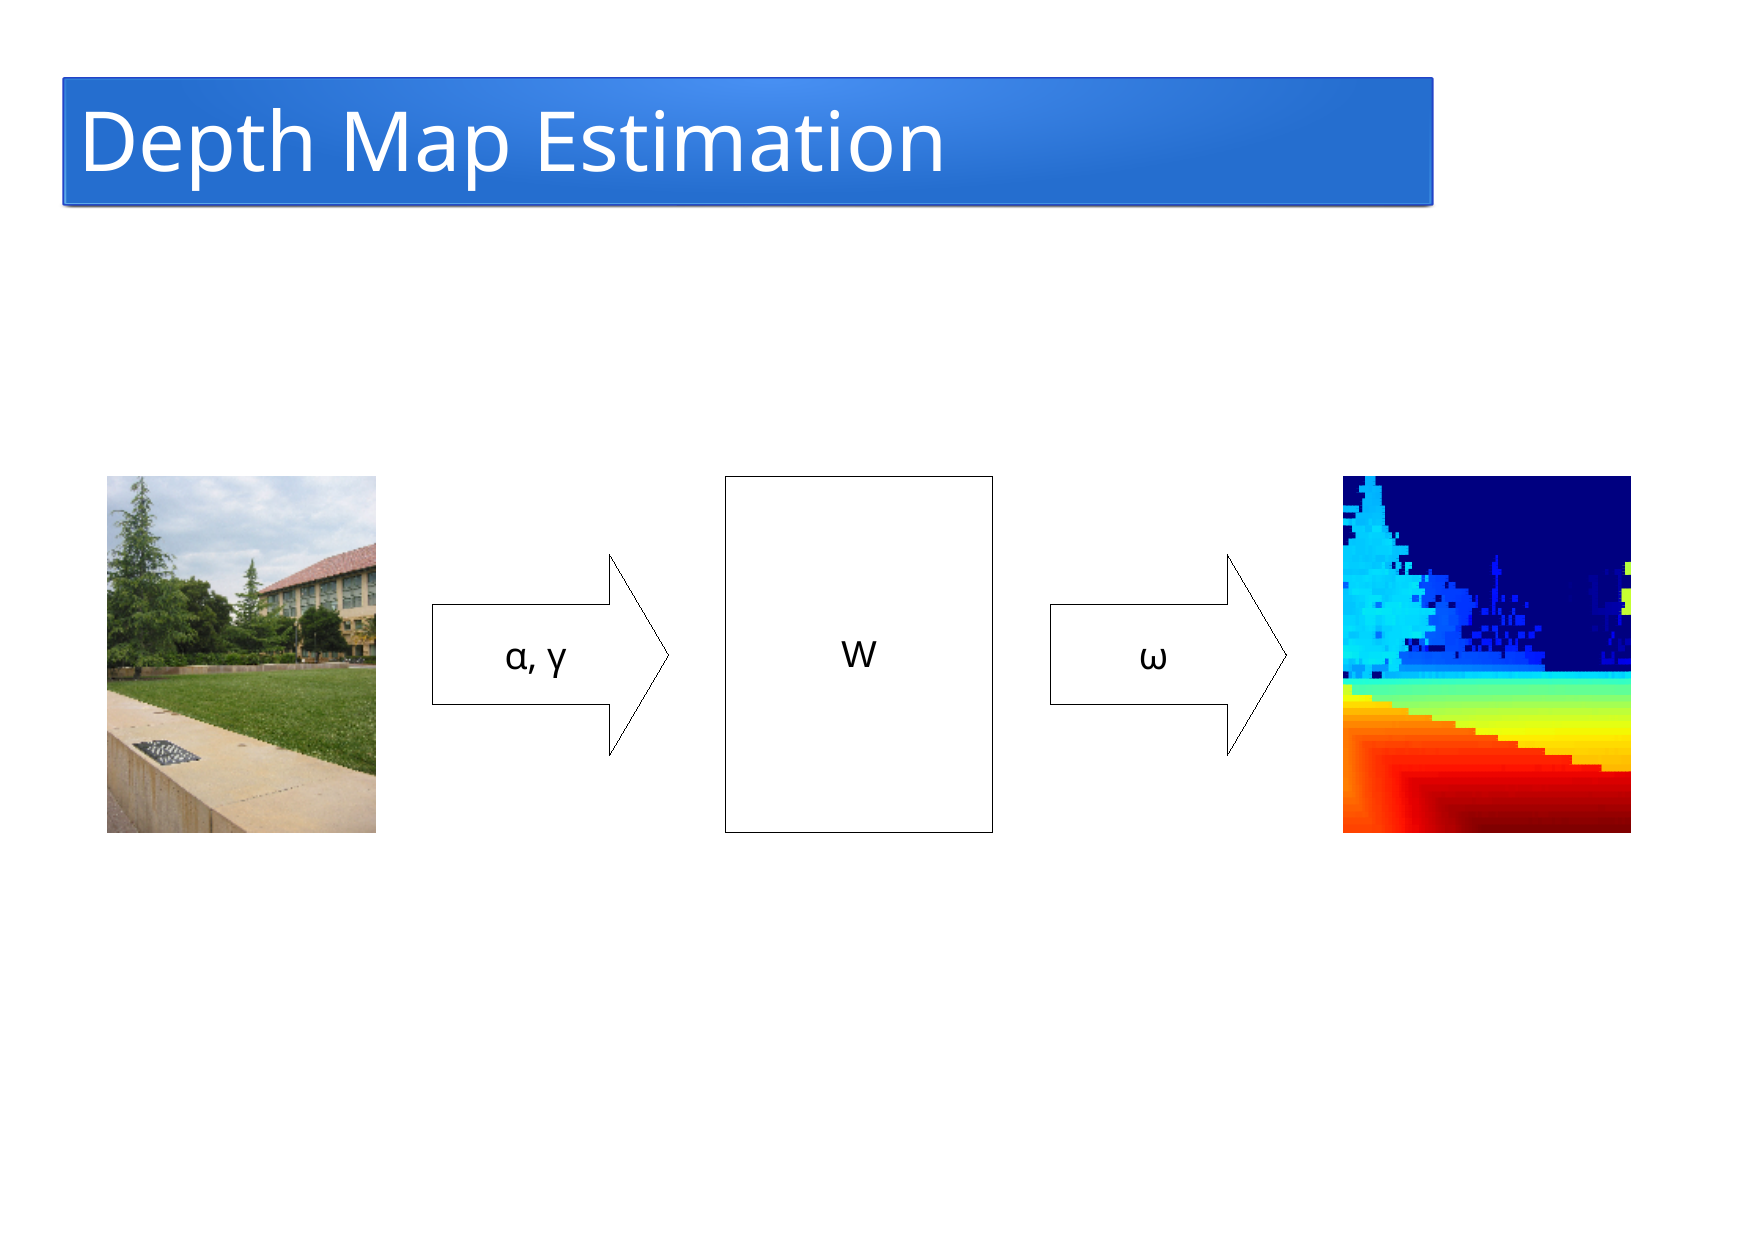

# Depth Map Estimation
W
α, γ
ω